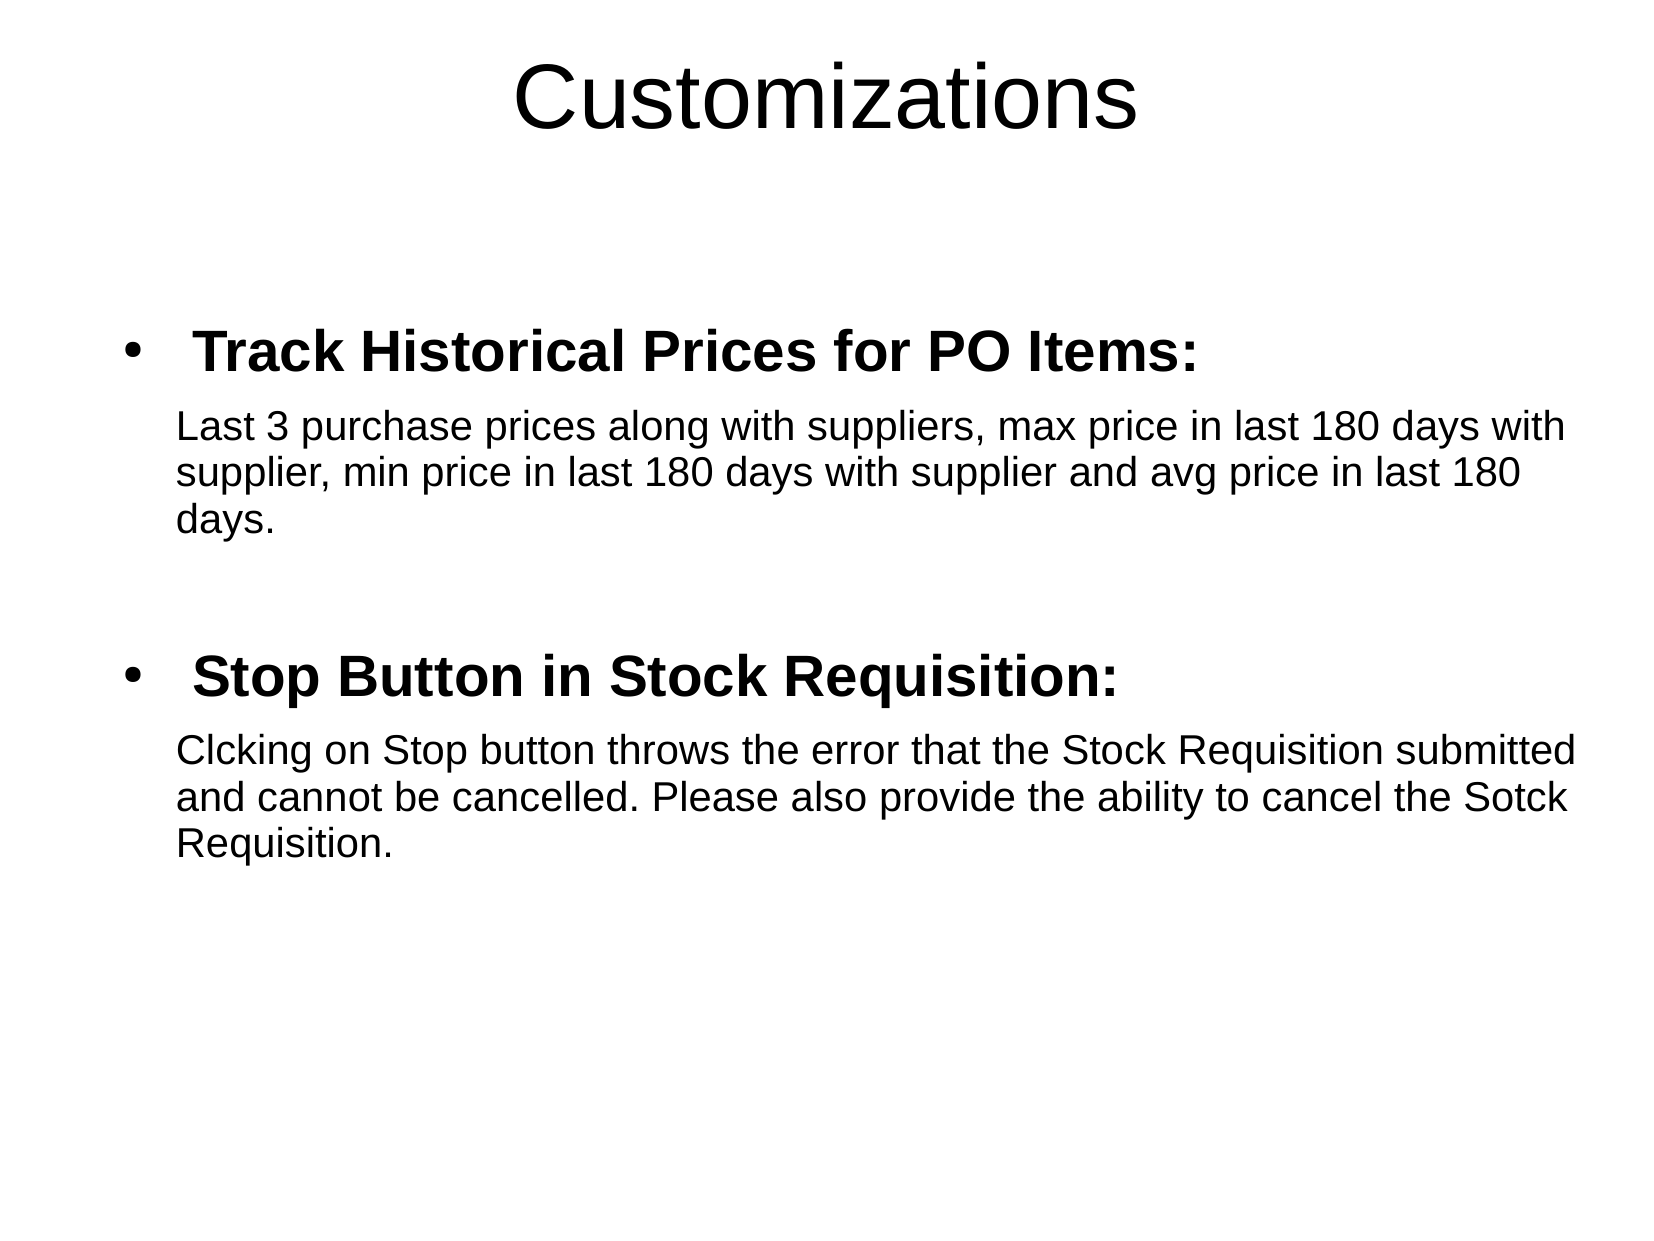

# Customizations
 Track Historical Prices for PO Items:
Last 3 purchase prices along with suppliers, max price in last 180 days with supplier, min price in last 180 days with supplier and avg price in last 180 days.
 Stop Button in Stock Requisition:
Clcking on Stop button throws the error that the Stock Requisition submitted and cannot be cancelled. Please also provide the ability to cancel the Sotck Requisition.